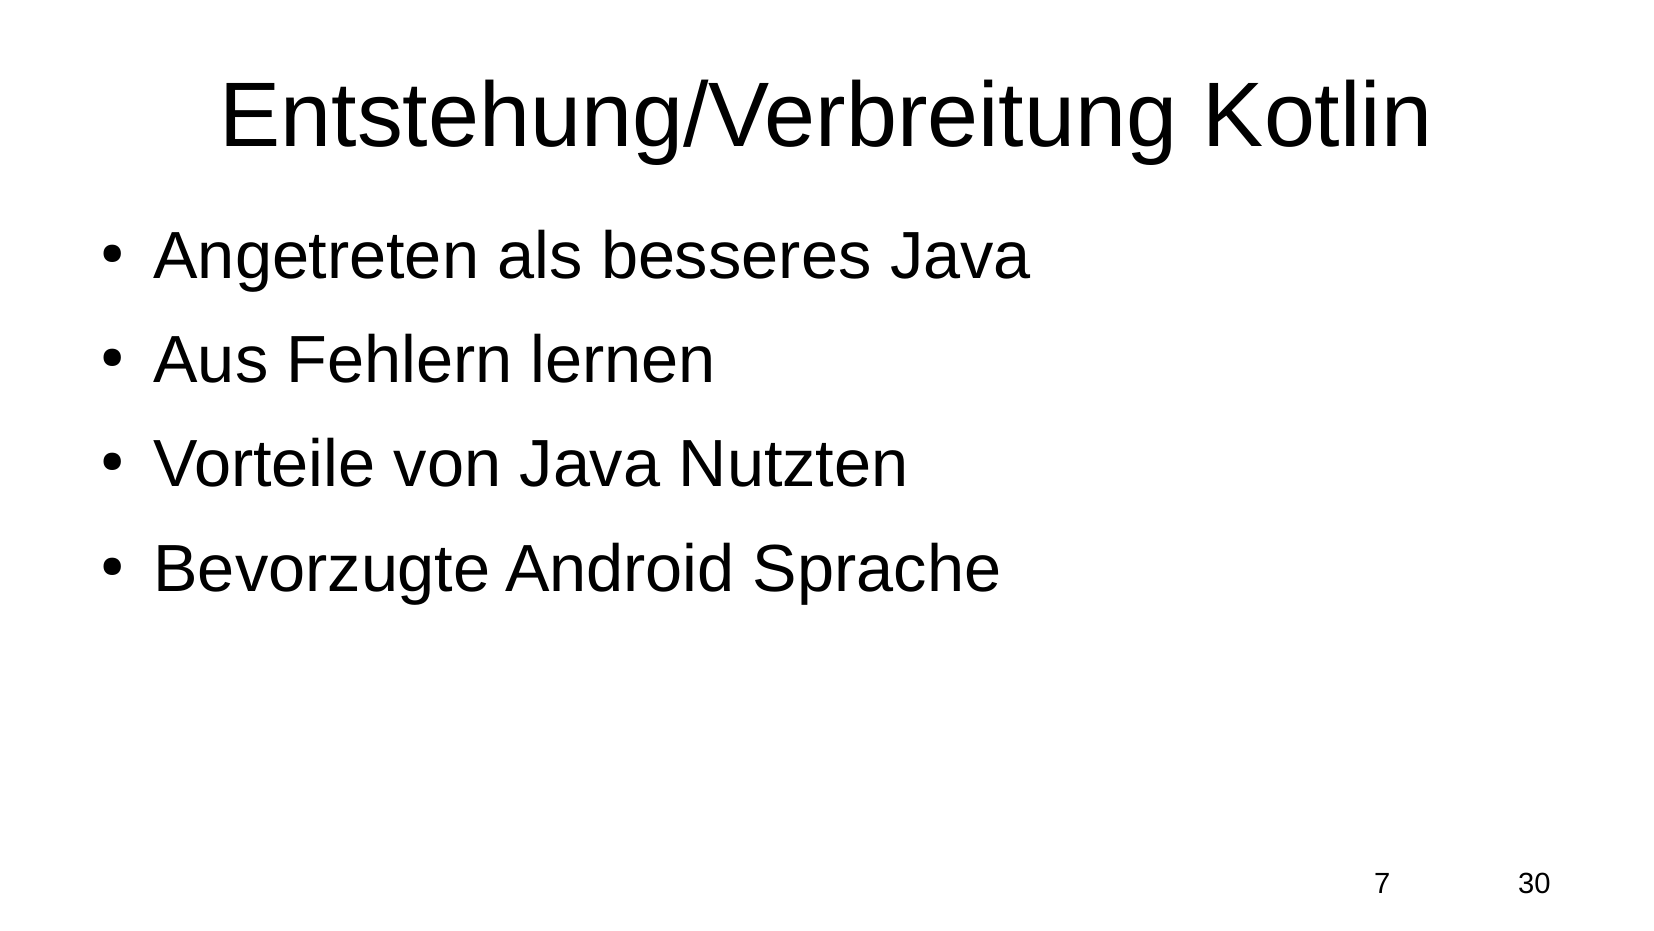

# Entstehung/Verbreitung Kotlin
Angetreten als besseres Java
Aus Fehlern lernen
Vorteile von Java Nutzten
Bevorzugte Android Sprache